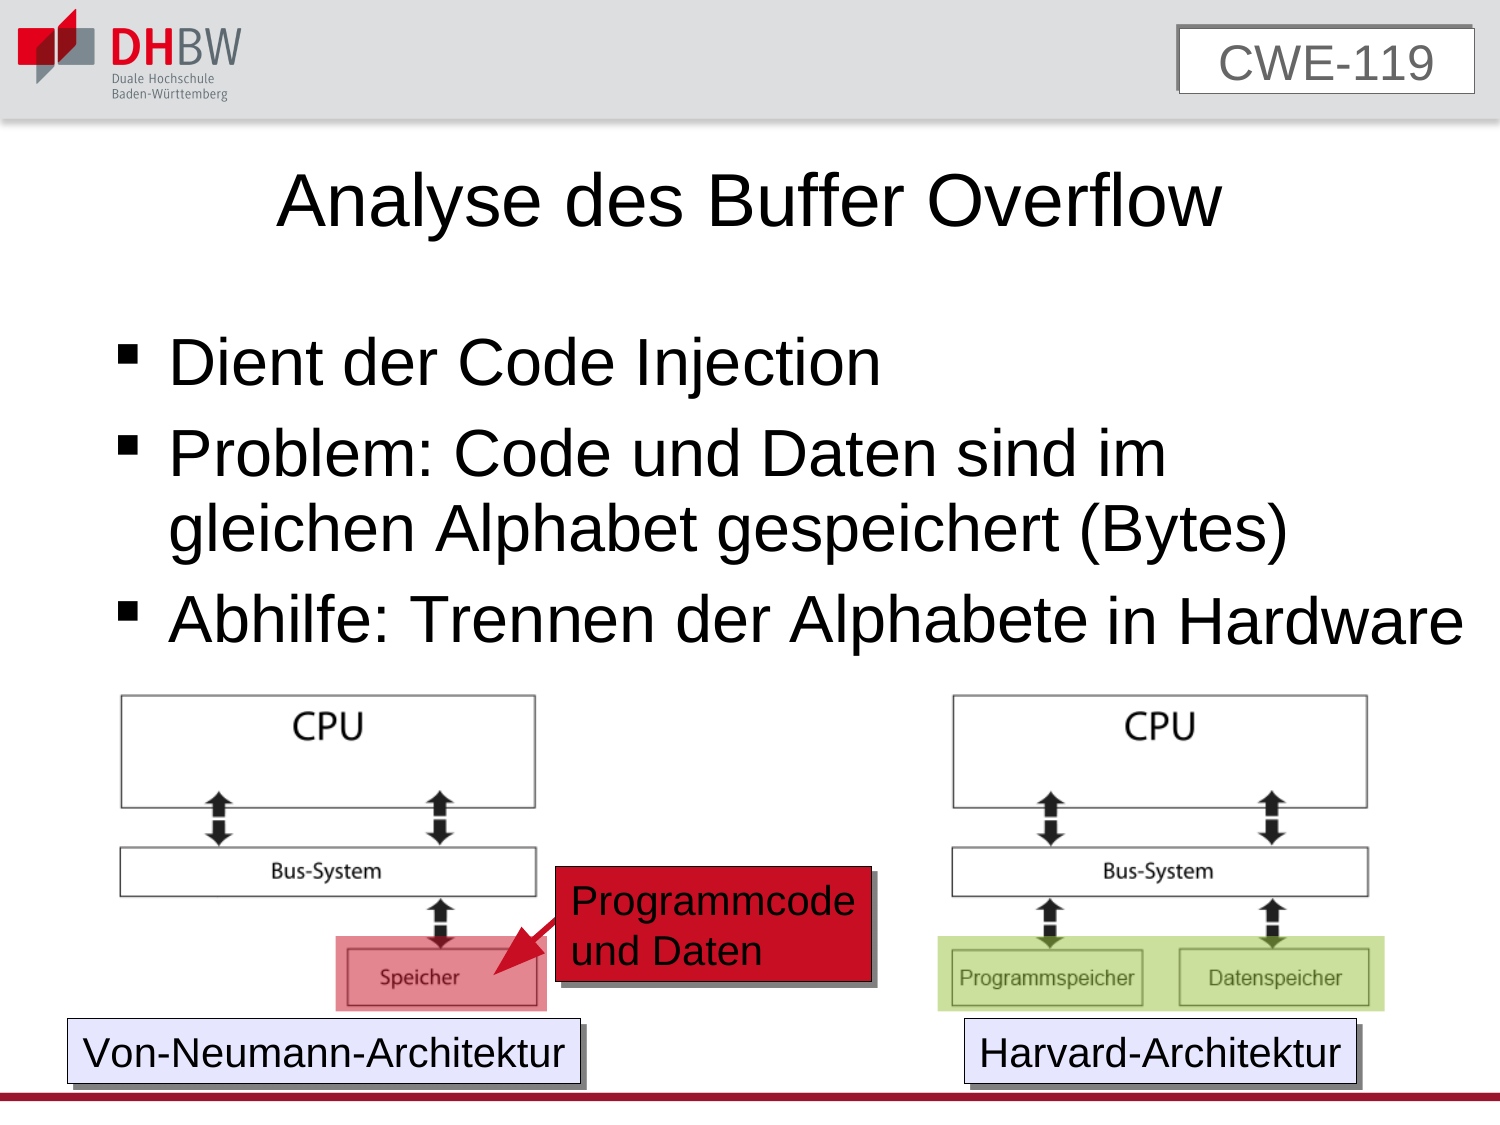

CWE-119
# Analyse des Buffer Overflow
Dient der Code Injection
Problem: Code und Daten sind im gleichen Alphabet gespeichert (Bytes)
Abhilfe: Trennen der Alphabete
in Hardware
Programmcode
und Daten
Von-Neumann-Architektur
Harvard-Architektur